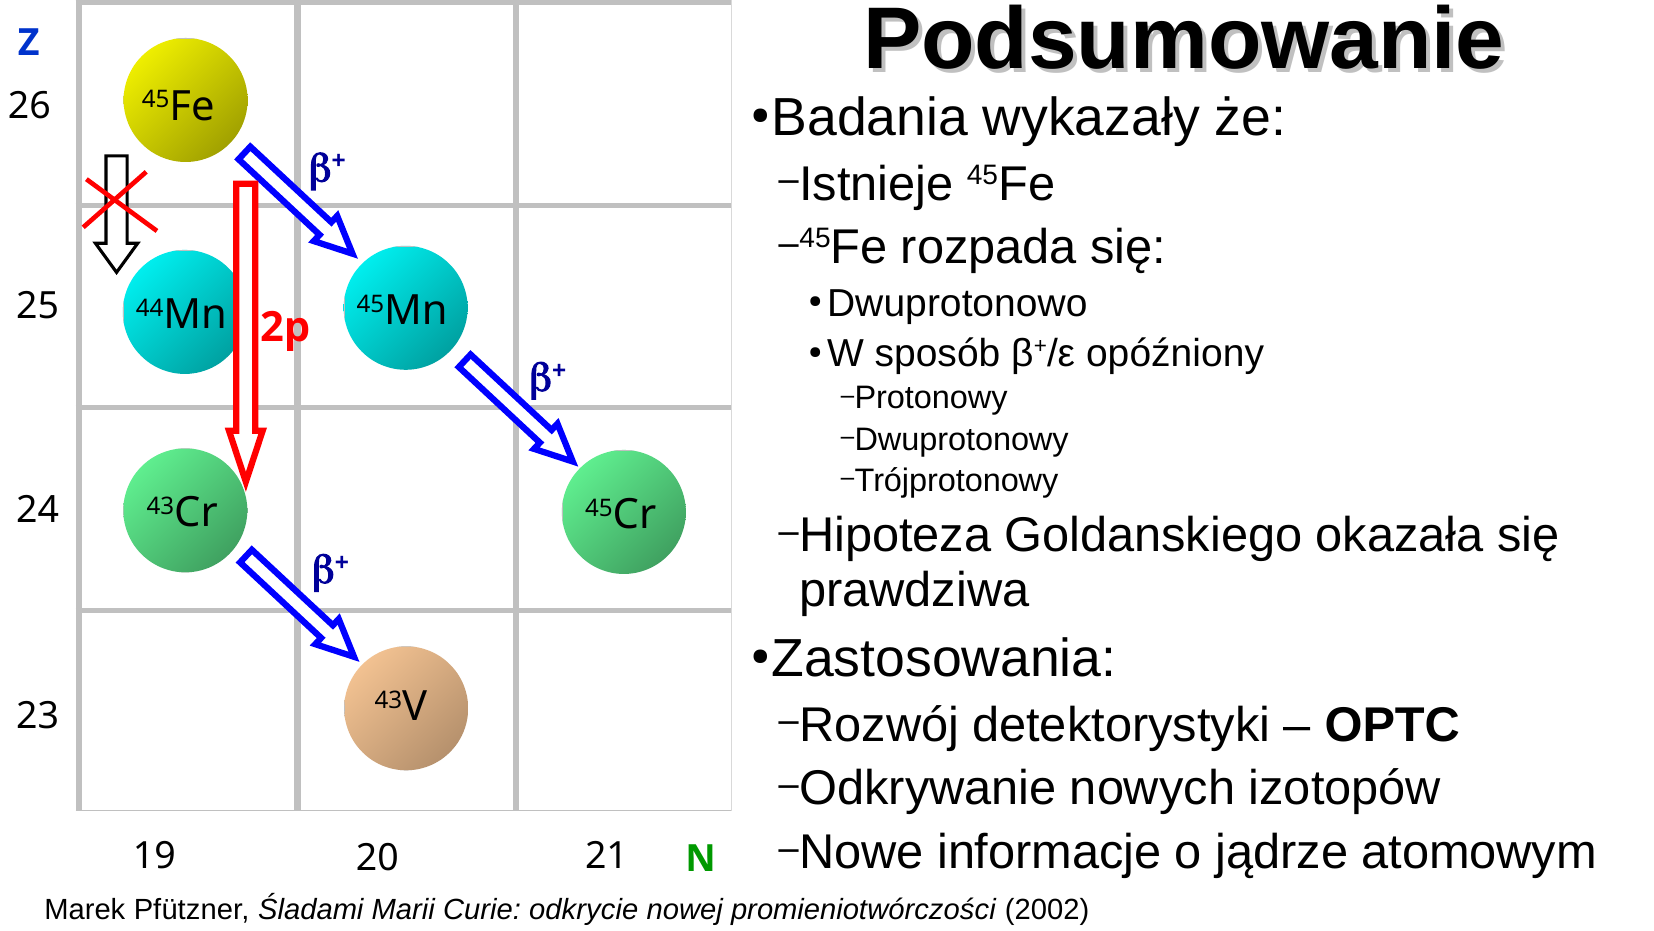

Z
45Fe
26
+
25
45Mn
44Mn
2p
+
24
43Cr
45Cr
+
43V
23
19
21
20
N
# Podsumowanie
Badania wykazały że:
Istnieje 45Fe
45Fe rozpada się:
Dwuprotonowo
W sposób β+/ε opóźniony
Protonowy
Dwuprotonowy
Trójprotonowy
Hipoteza Goldanskiego okazała się prawdziwa
Zastosowania:
Rozwój detektorystyki – OPTC
Odkrywanie nowych izotopów
Nowe informacje o jądrze atomowym
Marek Pfützner, Śladami Marii Curie: odkrycie nowej promieniotwórczości (2002)